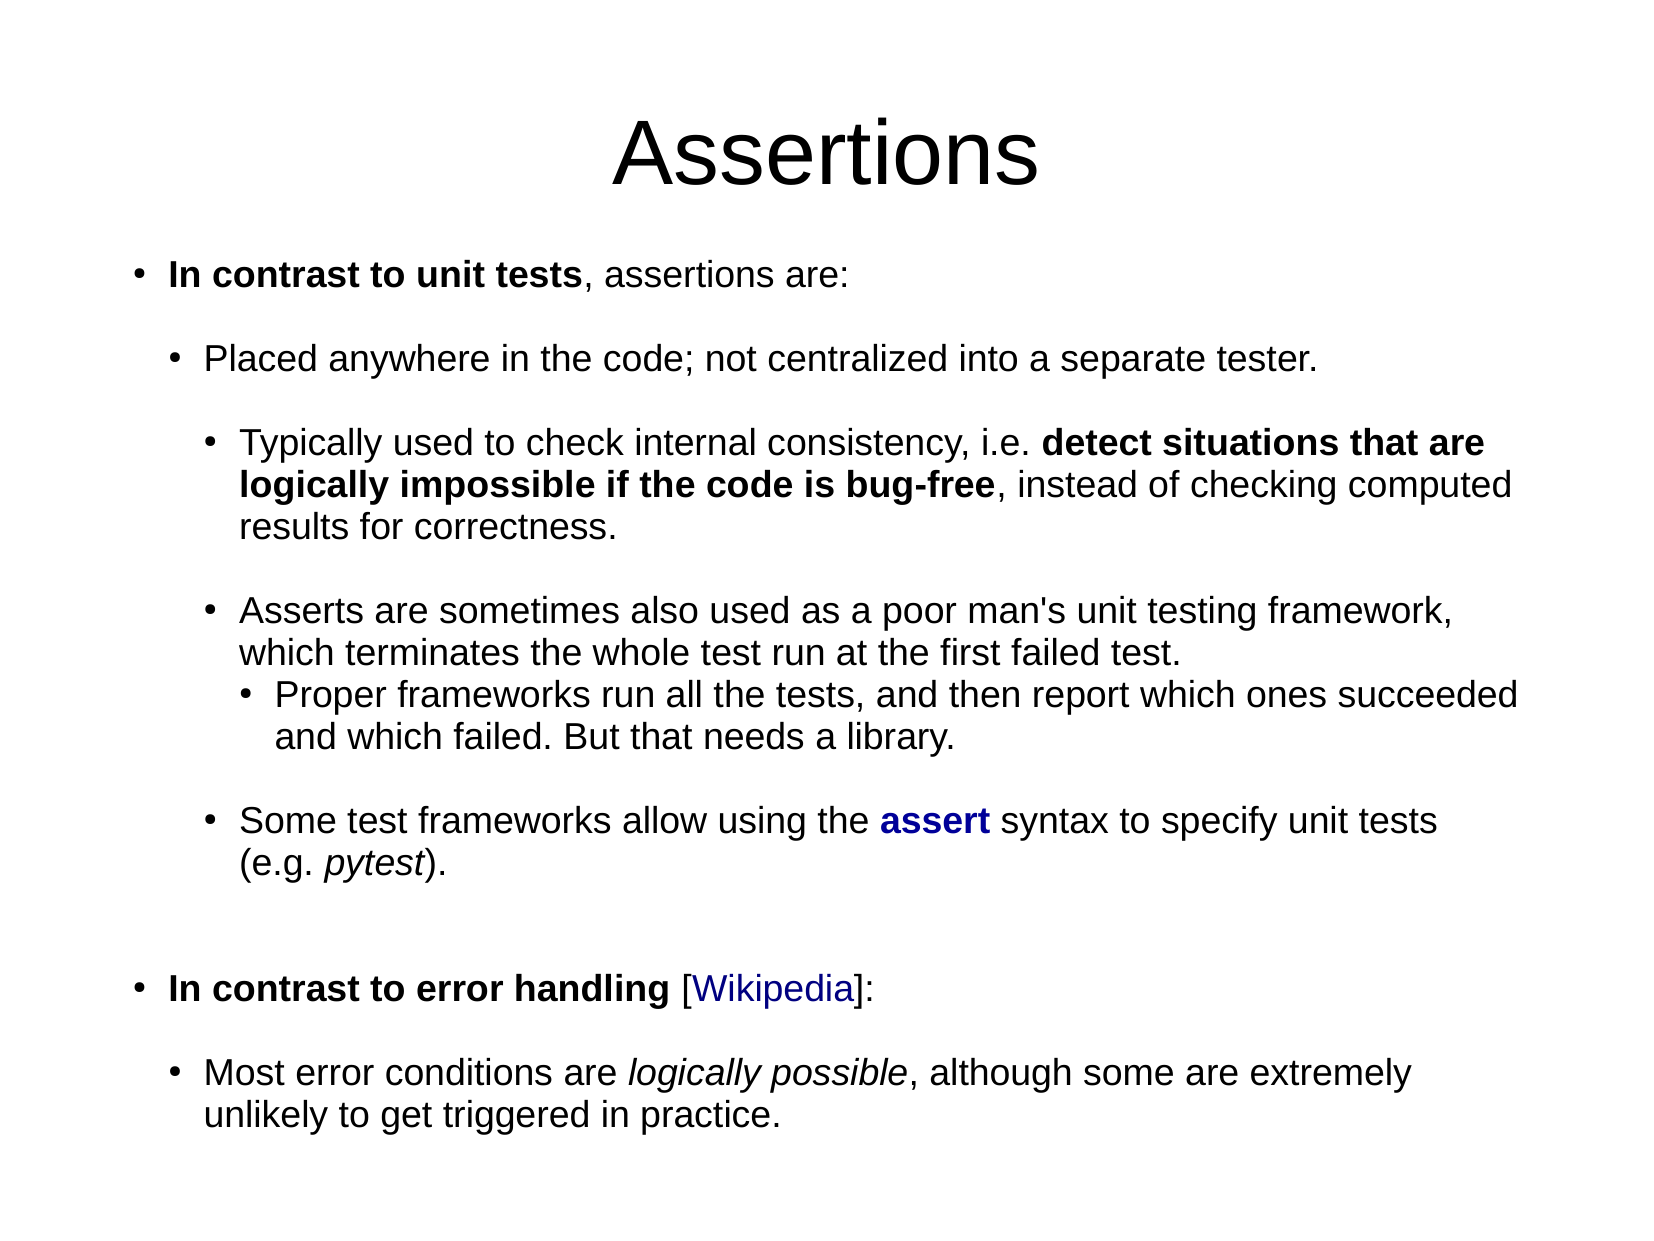

# Assertions
In contrast to unit tests, assertions are:
Placed anywhere in the code; not centralized into a separate tester.
Typically used to check internal consistency, i.e. detect situations that are logically impossible if the code is bug-free, instead of checking computed results for correctness.
Asserts are sometimes also used as a poor man's unit testing framework, which terminates the whole test run at the first failed test.
Proper frameworks run all the tests, and then report which ones succeeded and which failed. But that needs a library.
Some test frameworks allow using the assert syntax to specify unit tests
(e.g. pytest).
In contrast to error handling [Wikipedia]:
Most error conditions are logically possible, although some are extremely unlikely to get triggered in practice.